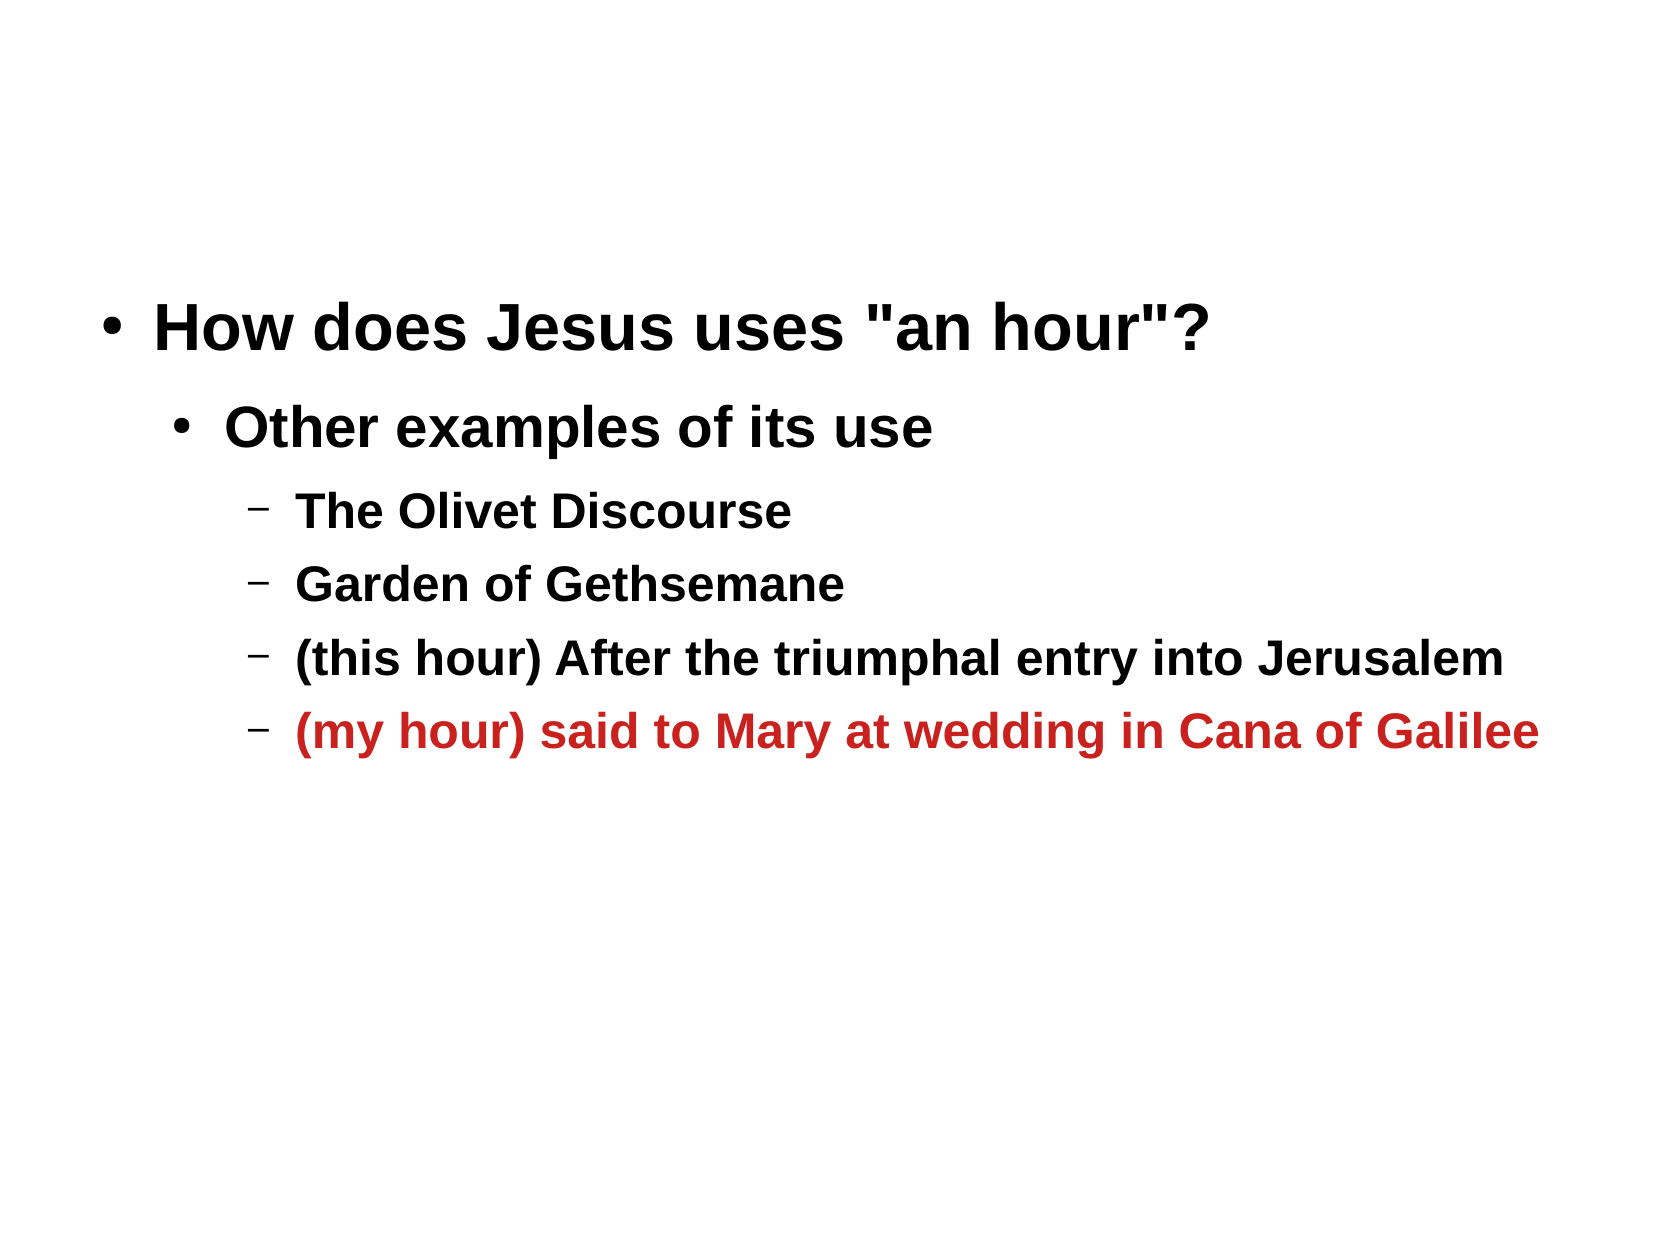

#
How does Jesus uses "an hour"?
Other examples of its use
The Olivet Discourse
Garden of Gethsemane
(this hour) After the triumphal entry into Jerusalem
(my hour) said to Mary at wedding in Cana of Galilee